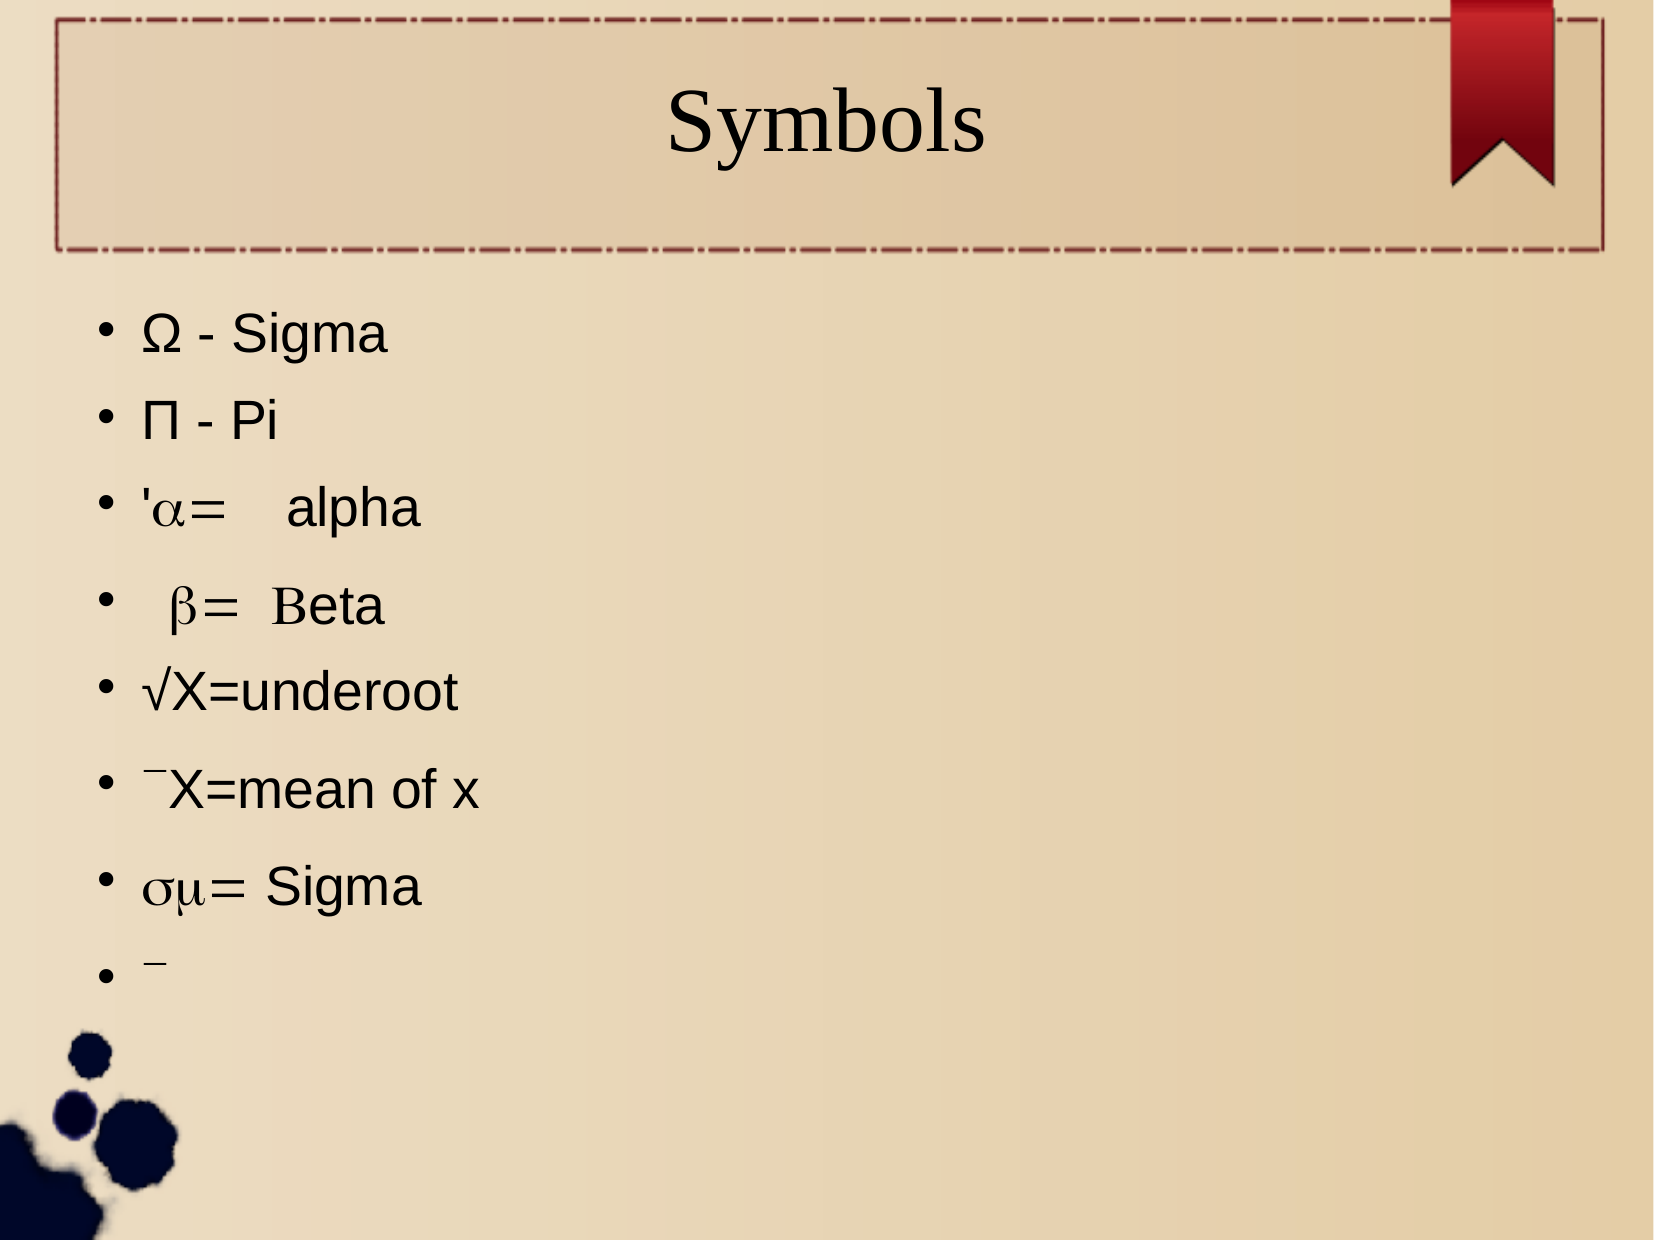

# Symbols
Ω - Sigma
Π - Pi
'alpha
eta
√X=underoot
X=mean of x
 Sigma
